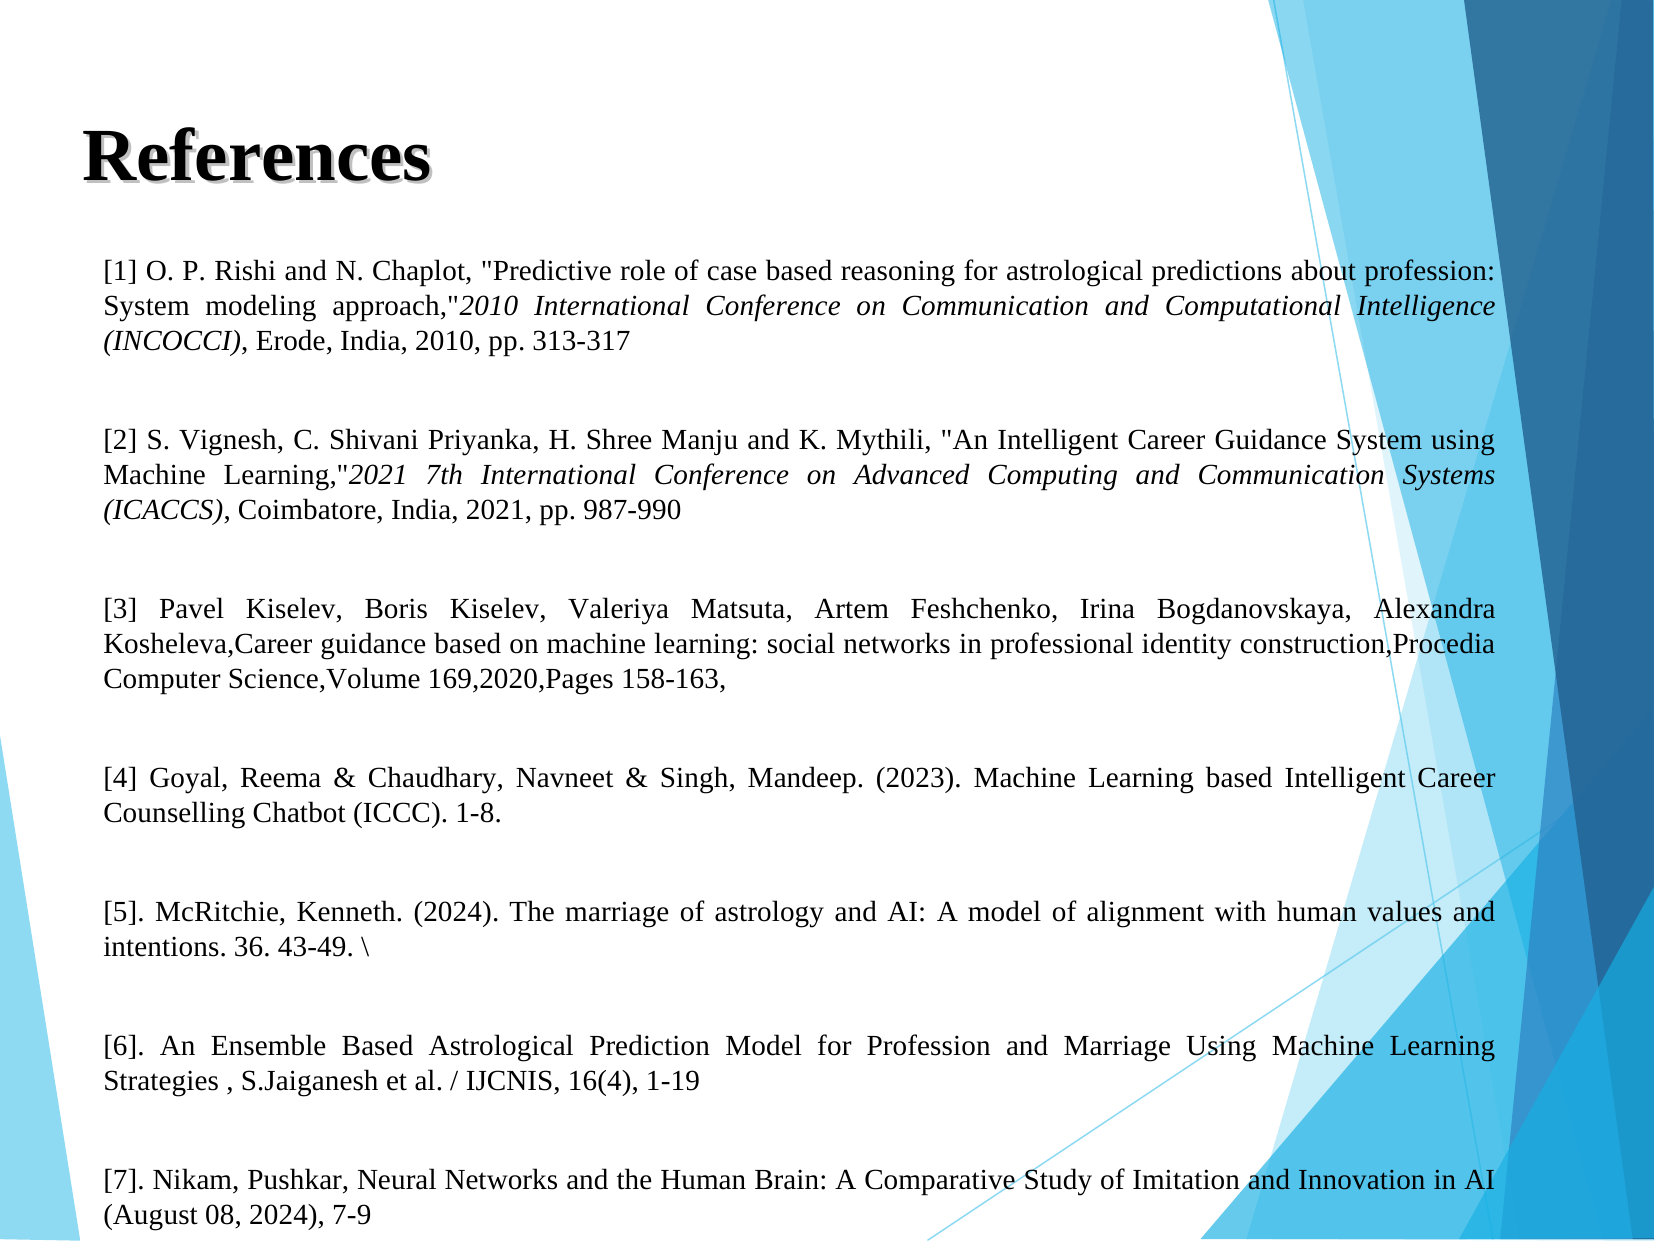

References
[1] O. P. Rishi and N. Chaplot, "Predictive role of case based reasoning for astrological predictions about profession: System modeling approach,"2010 International Conference on Communication and Computational Intelligence (INCOCCI), Erode, India, 2010, pp. 313-317
[2] S. Vignesh, C. Shivani Priyanka, H. Shree Manju and K. Mythili, "An Intelligent Career Guidance System using Machine Learning,"2021 7th International Conference on Advanced Computing and Communication Systems (ICACCS), Coimbatore, India, 2021, pp. 987-990
[3] Pavel Kiselev, Boris Kiselev, Valeriya Matsuta, Artem Feshchenko, Irina Bogdanovskaya, Alexandra Kosheleva,Career guidance based on machine learning: social networks in professional identity construction,Procedia Computer Science,Volume 169,2020,Pages 158-163,
[4] Goyal, Reema & Chaudhary, Navneet & Singh, Mandeep. (2023). Machine Learning based Intelligent Career Counselling Chatbot (ICCC). 1-8.
[5]. McRitchie, Kenneth. (2024). The marriage of astrology and AI: A model of alignment with human values and intentions. 36. 43-49. \
[6]. An Ensemble Based Astrological Prediction Model for Profession and Marriage Using Machine Learning Strategies , S.Jaiganesh et al. / IJCNIS, 16(4), 1-19
[7]. Nikam, Pushkar, Neural Networks and the Human Brain: A Comparative Study of Imitation and Innovation in AI (August 08, 2024), 7-9
[8]. McRitchie, K. (2004). Environmental cosmology: Principles and theory of natal astrology. Cognizance Books, Toronto.